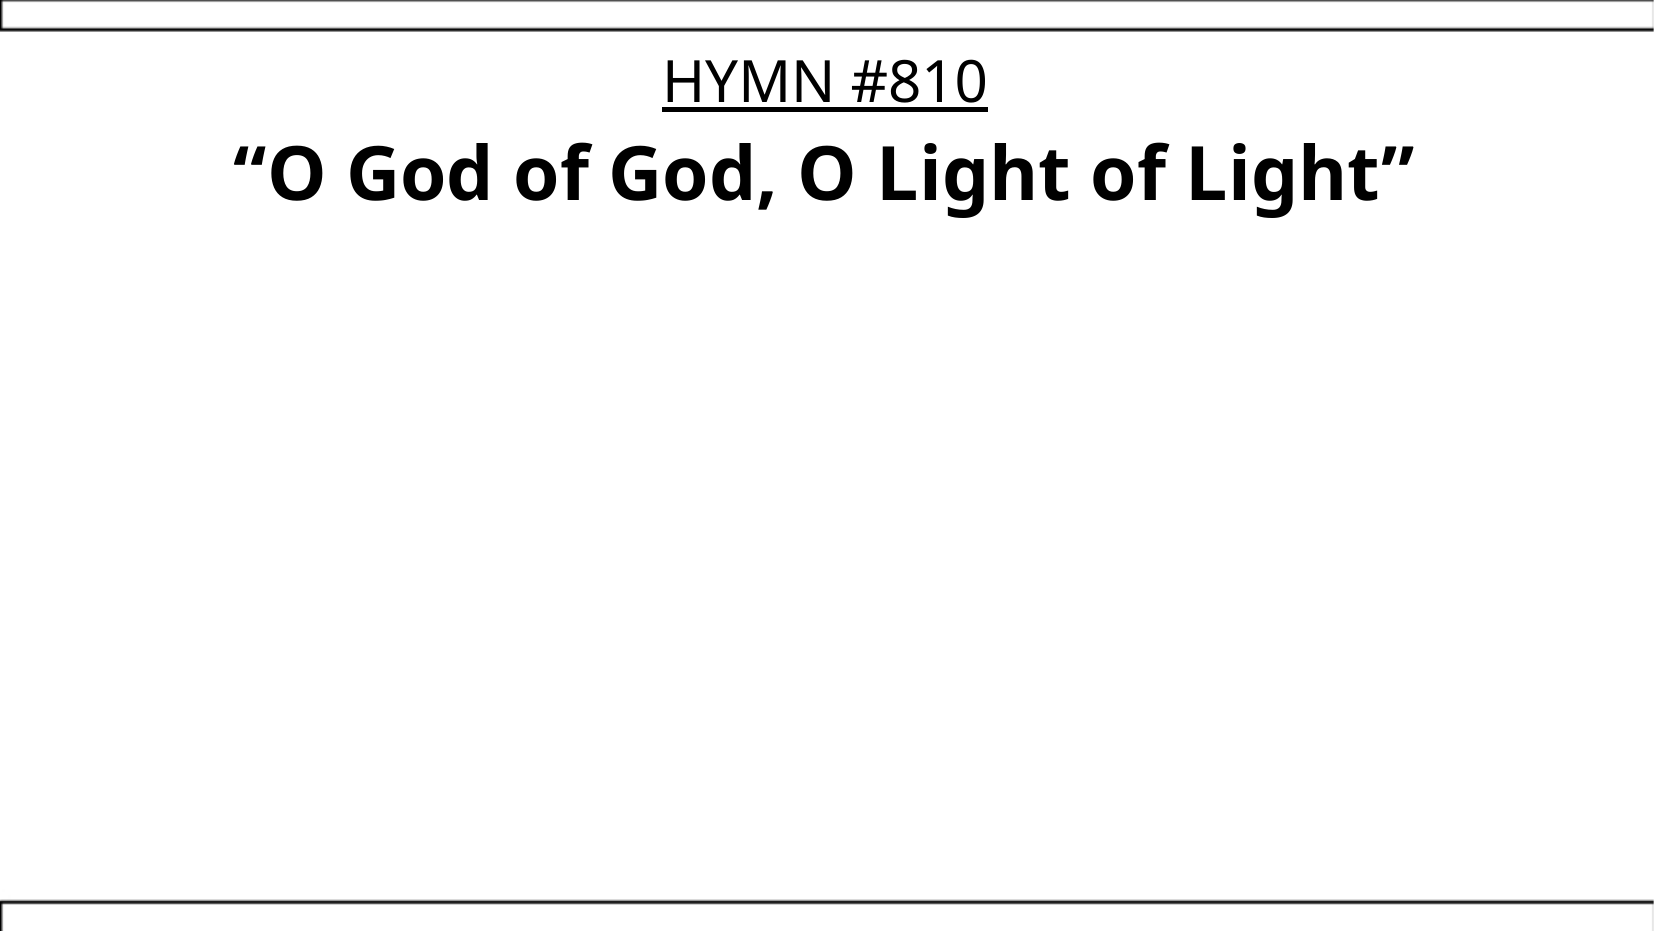

HYMN #810
“O God of God, O Light of Light”